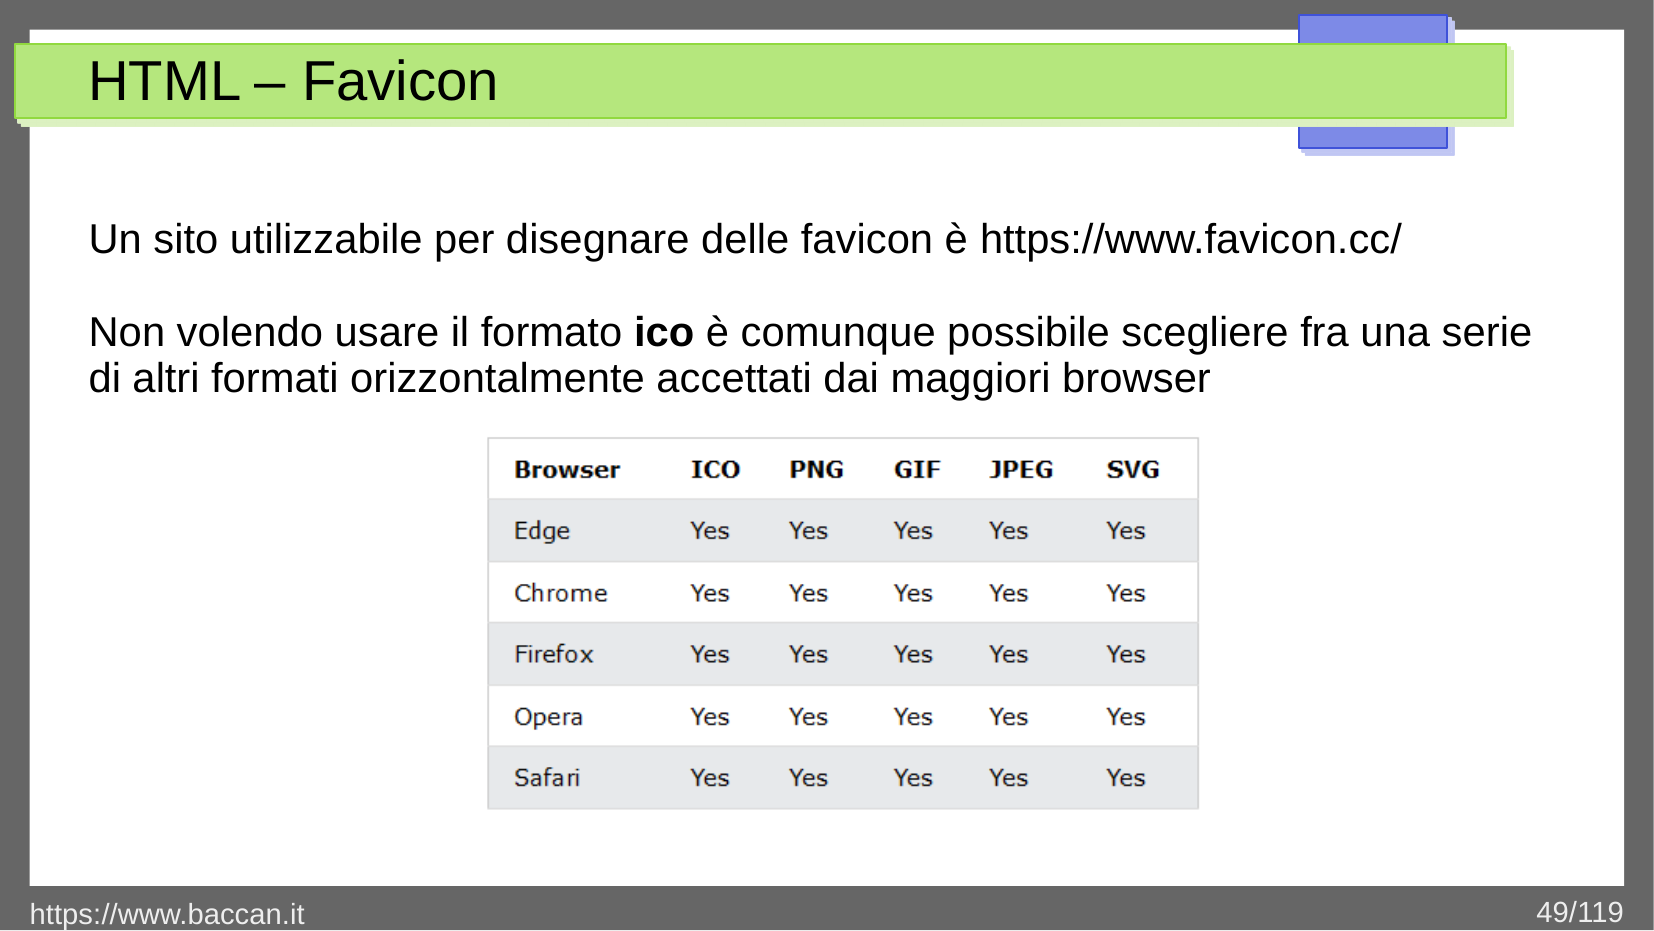

# HTML – Favicon
Un sito utilizzabile per disegnare delle favicon è https://www.favicon.cc/
Non volendo usare il formato ico è comunque possibile scegliere fra una serie di altri formati orizzontalmente accettati dai maggiori browser
49
https://www.baccan.it